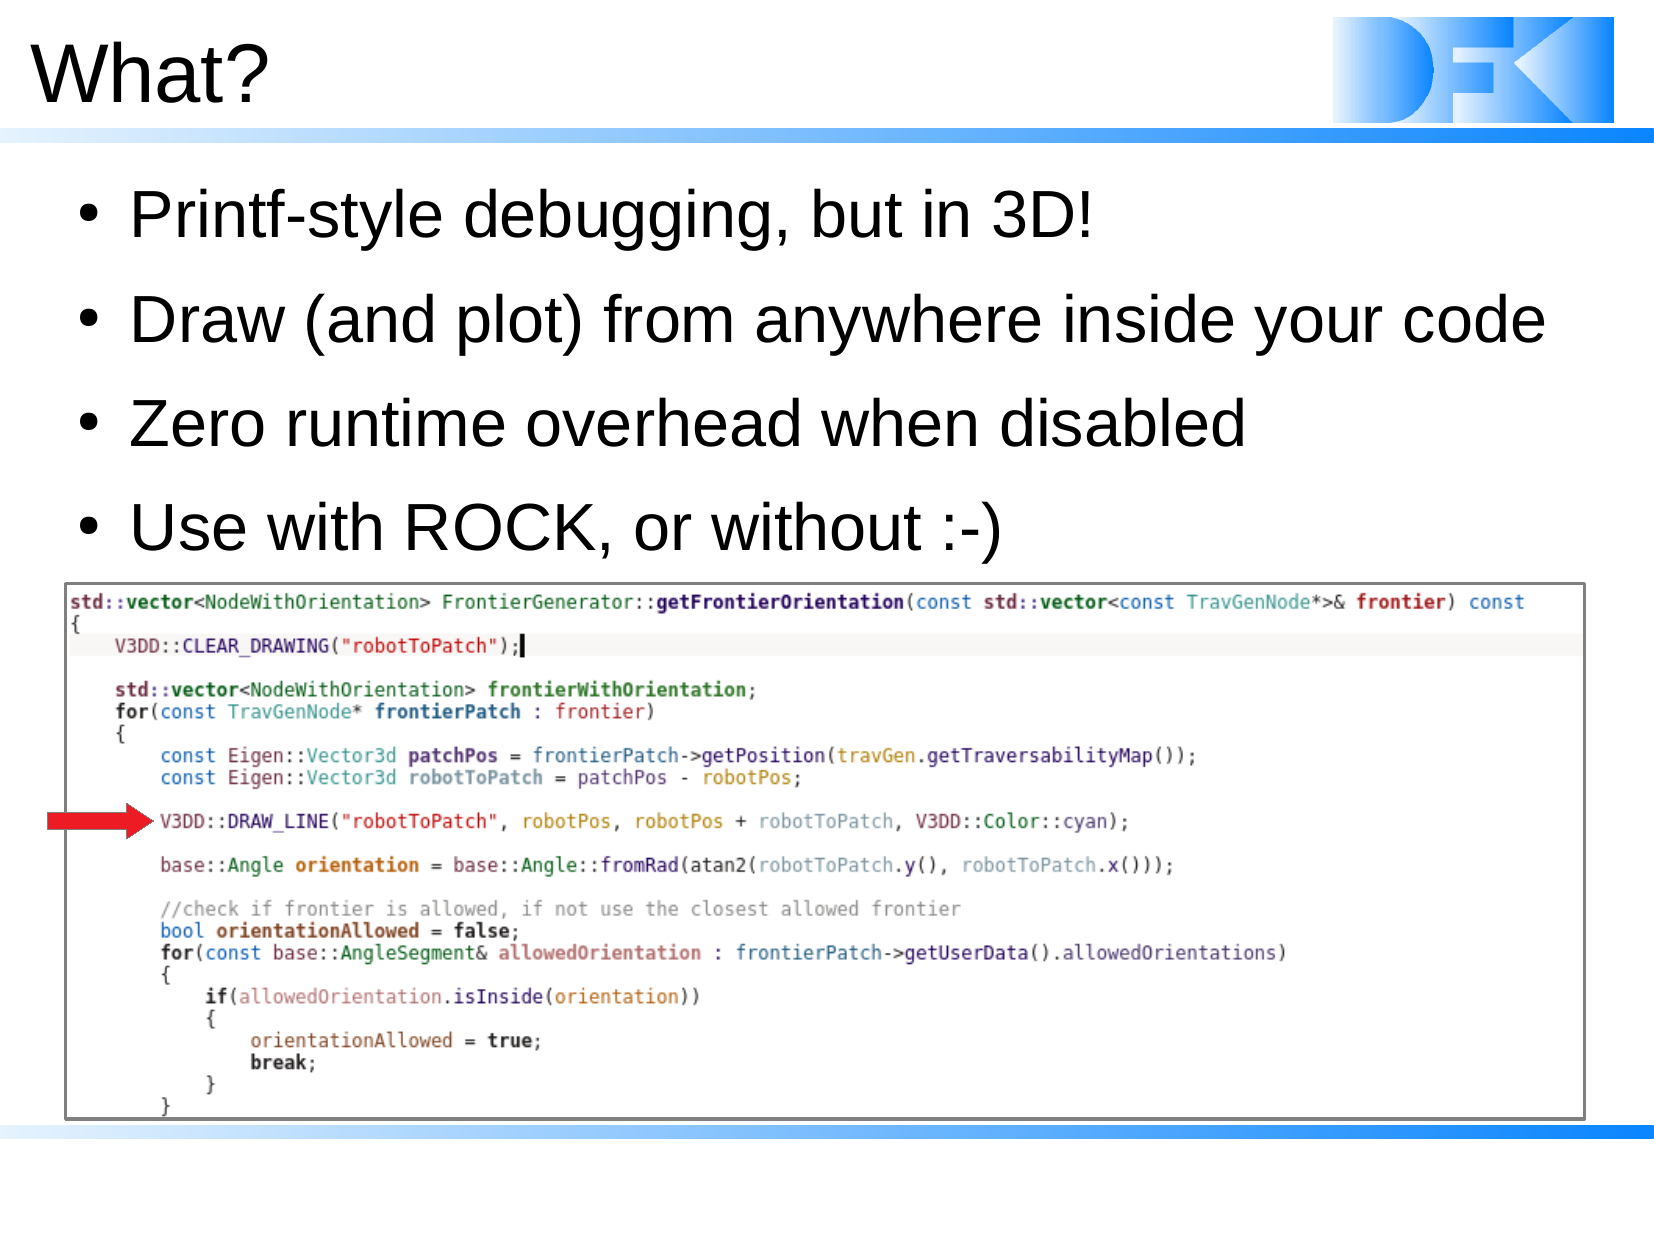

# What?
Printf-style debugging, but in 3D!
Draw (and plot) from anywhere inside your code
Zero runtime overhead when disabled
Use with ROCK, or without :-)